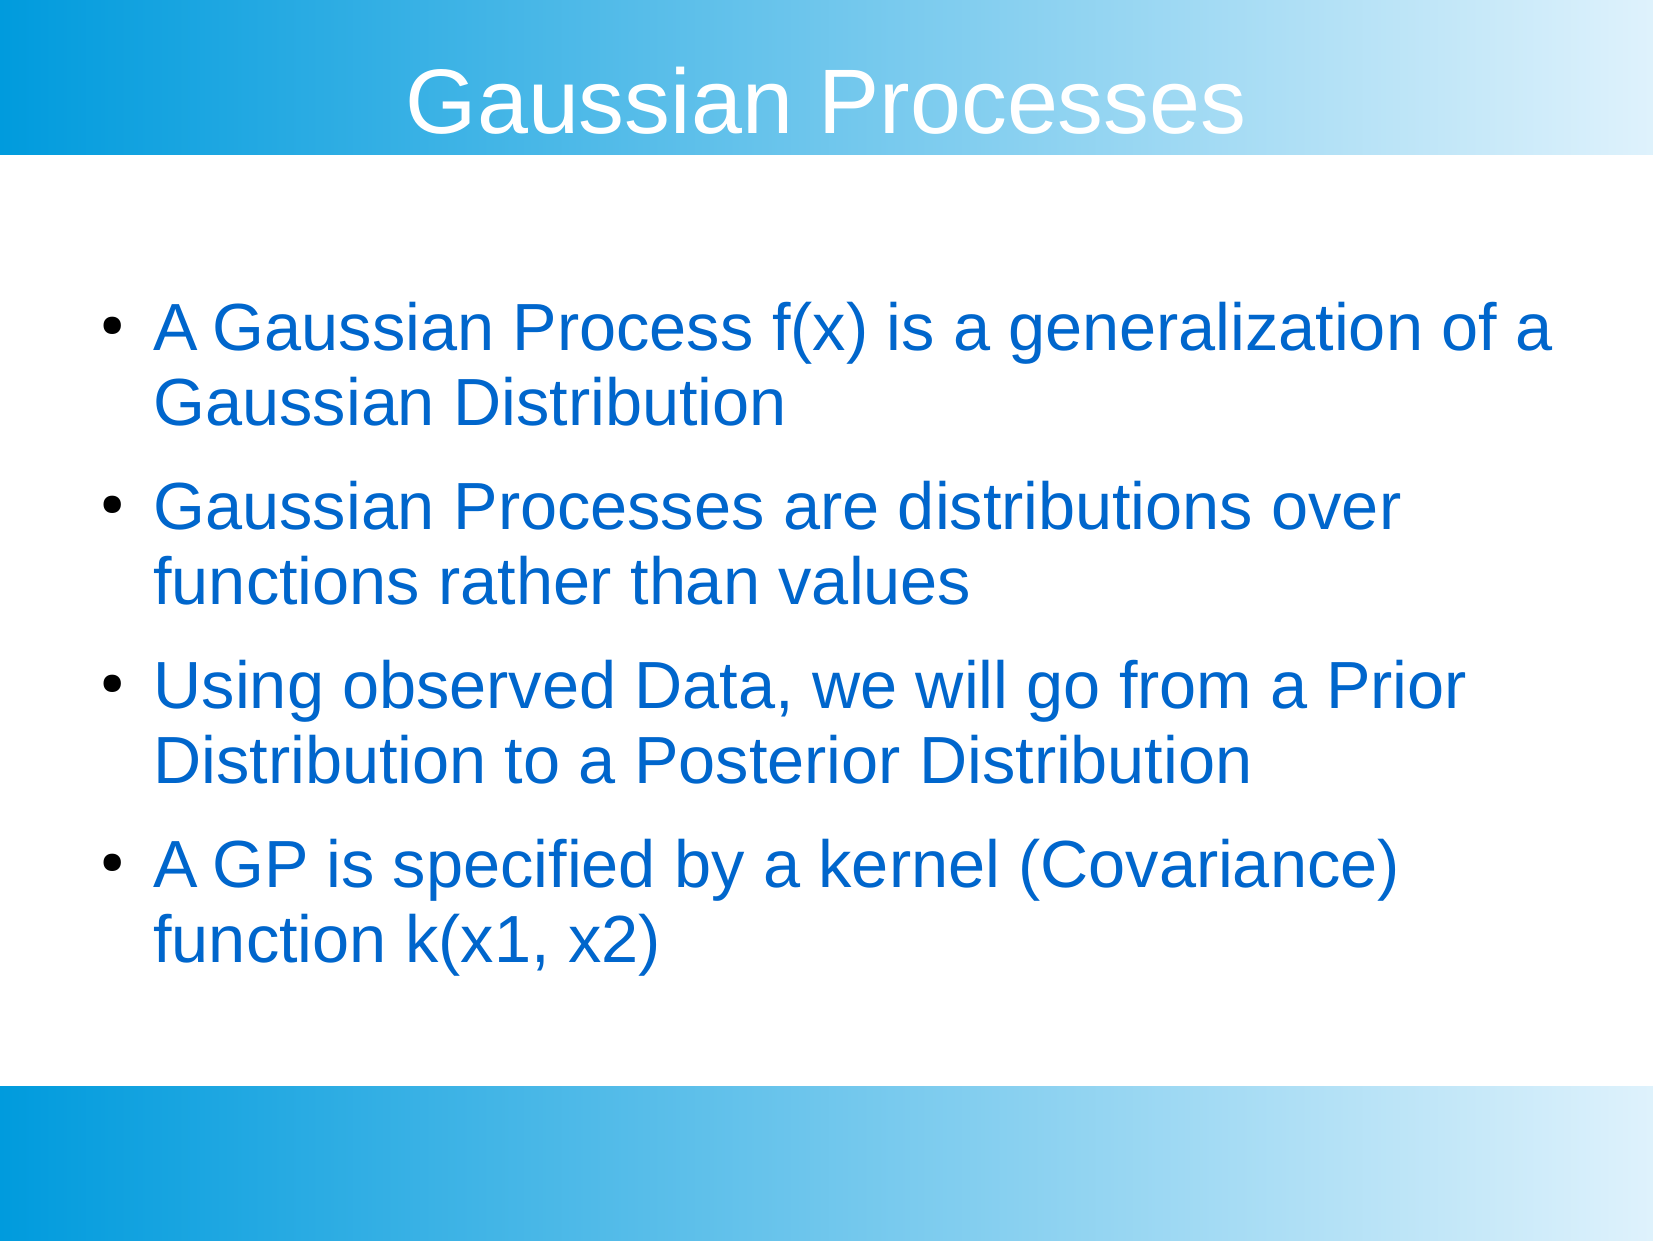

# Gaussian Processes
A Gaussian Process f(x) is a generalization of a Gaussian Distribution
Gaussian Processes are distributions over functions rather than values
Using observed Data, we will go from a Prior Distribution to a Posterior Distribution
A GP is specified by a kernel (Covariance) function k(x1, x2)